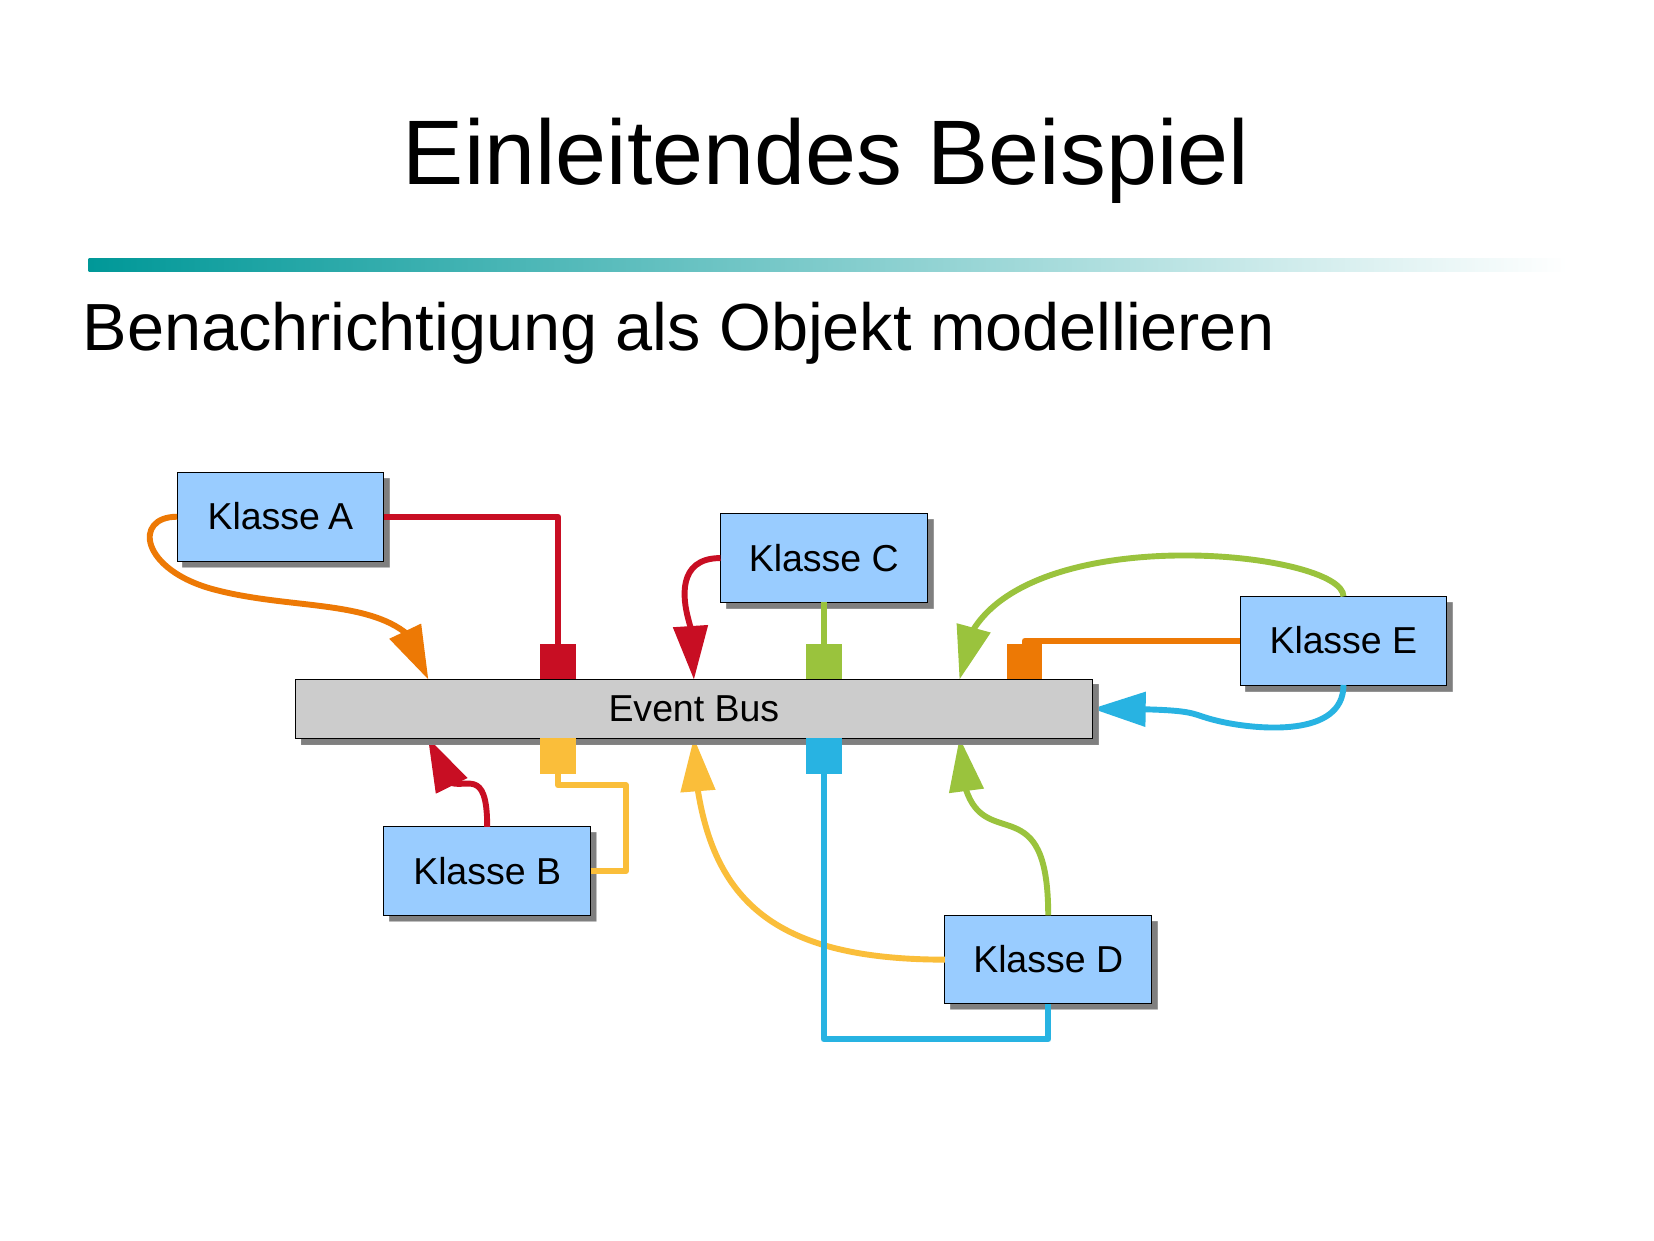

# Einleitendes Beispiel
Benachrichtigung als Objekt modellieren
Klasse A
Klasse C
Klasse E
Event Bus
Klasse B
Klasse D